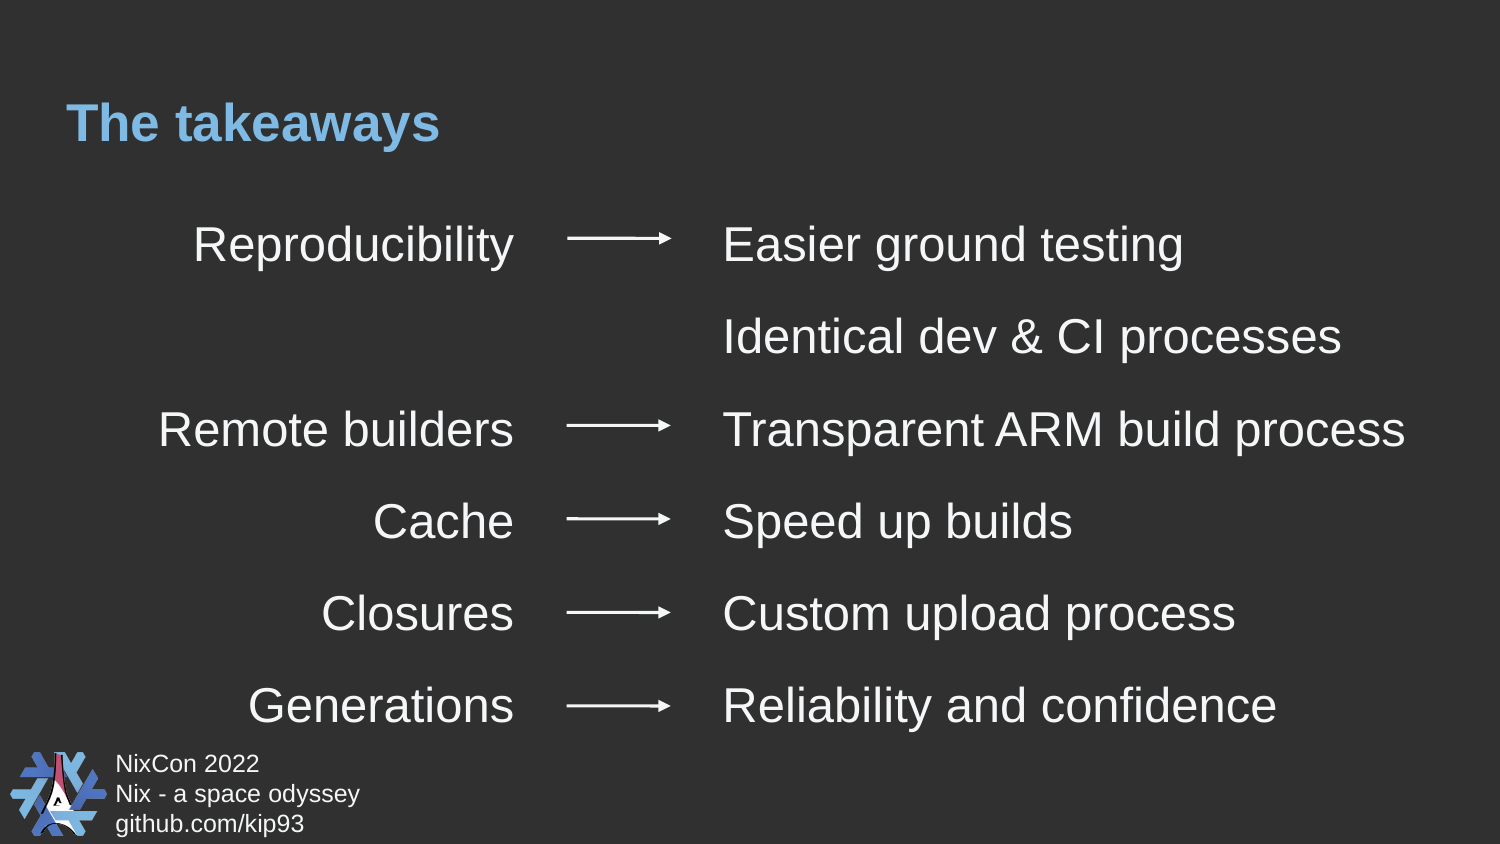

# The takeaways
Reproducibility
Remote builders
Cache
Closures
Generations
Easier ground testing
Identical dev & CI processes
Transparent ARM build process
Speed up builds
Custom upload process
Reliability and confidence